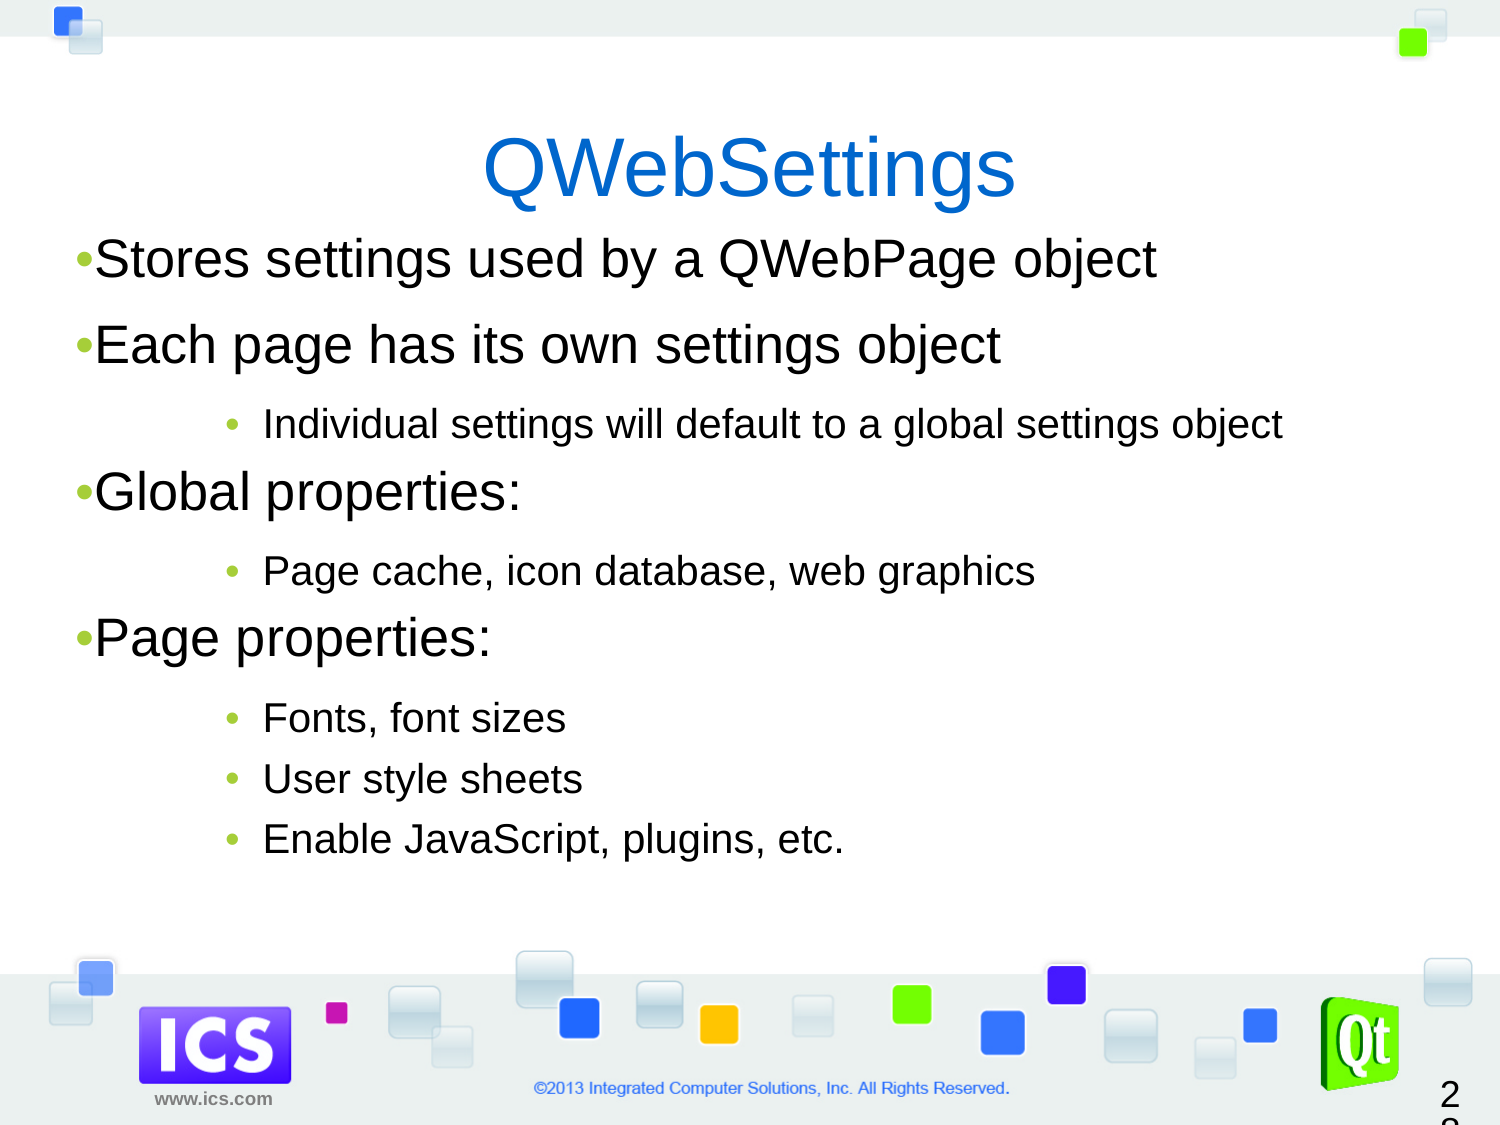

# QWebSettings
Stores settings used by a QWebPage object
Each page has its own settings object
Individual settings will default to a global settings object
Global properties:
Page cache, icon database, web graphics
Page properties:
Fonts, font sizes
User style sheets
Enable JavaScript, plugins, etc.